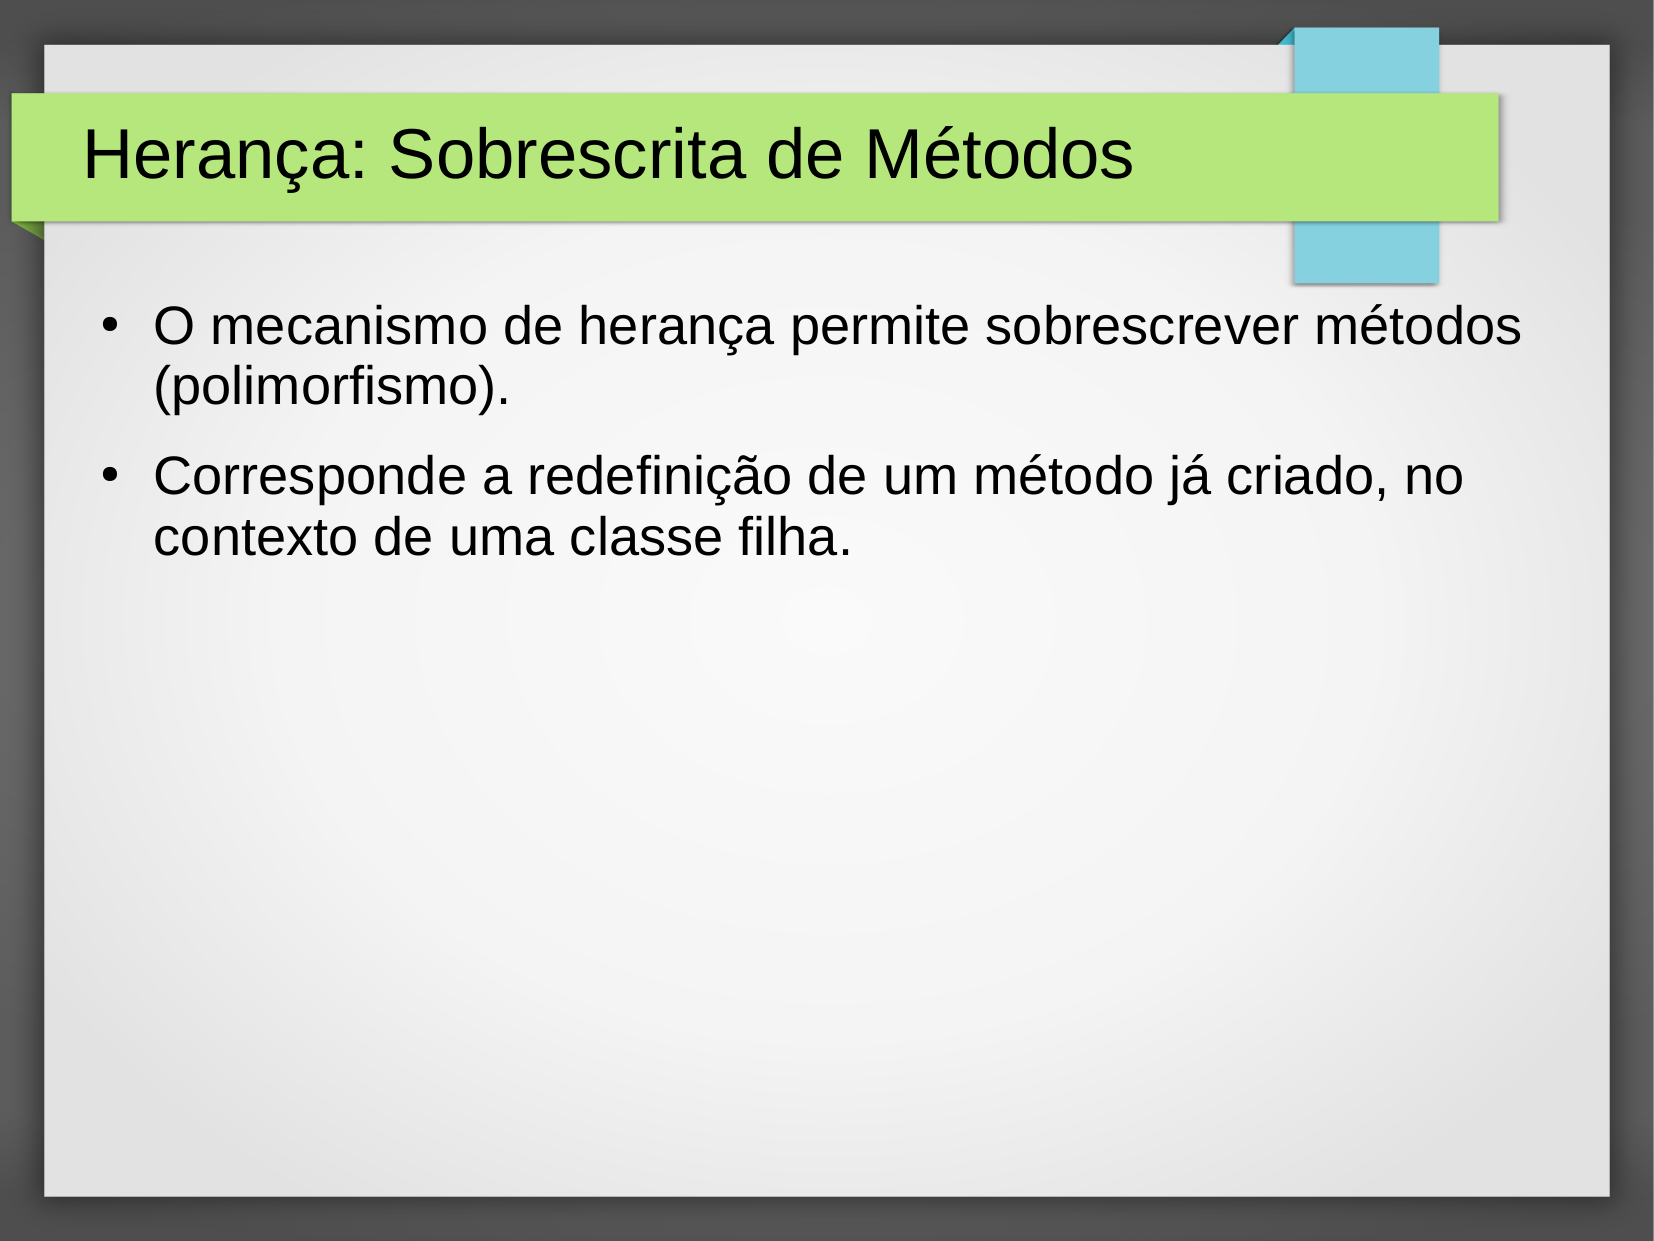

# Herança: Sobrescrita de Métodos
O mecanismo de herança permite sobrescrever métodos (polimorfismo).
Corresponde a redefinição de um método já criado, no contexto de uma classe filha.